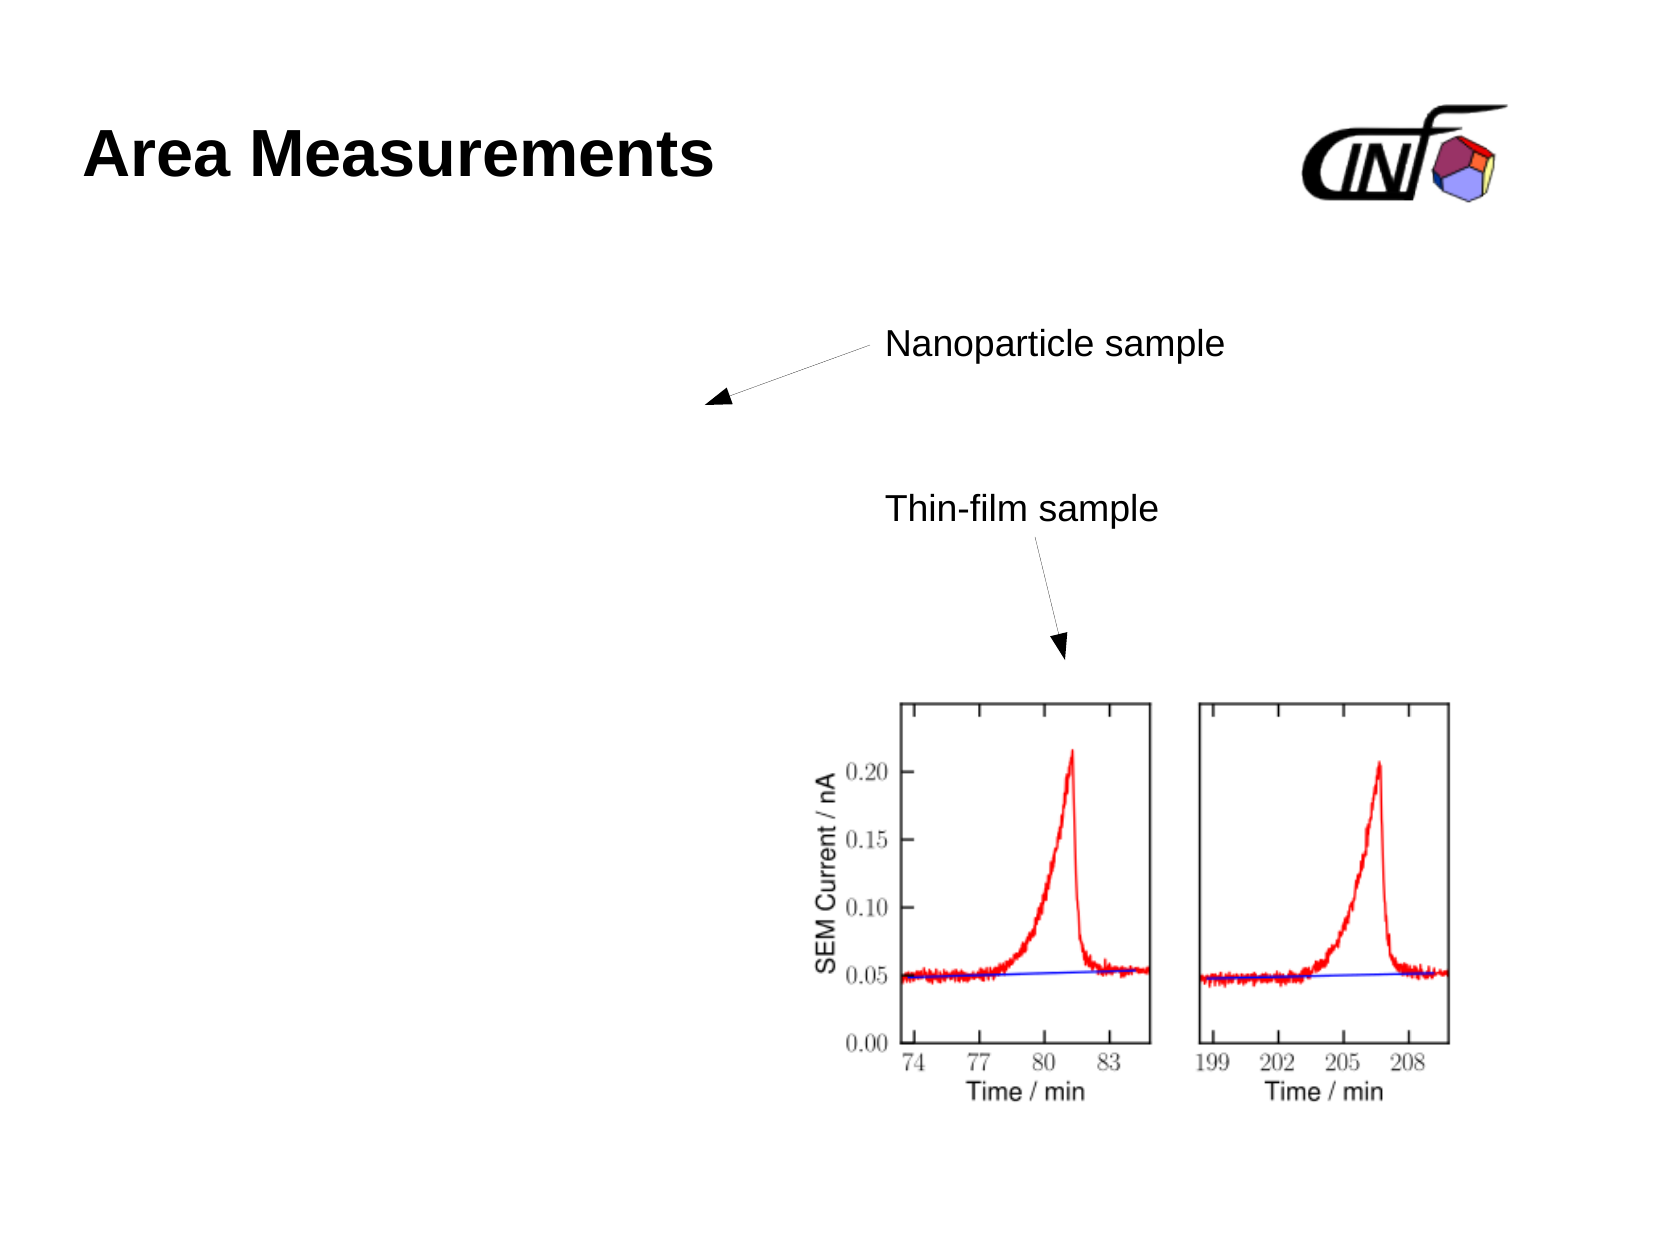

# Area Measurements
Nanoparticle sample
Thin-film sample